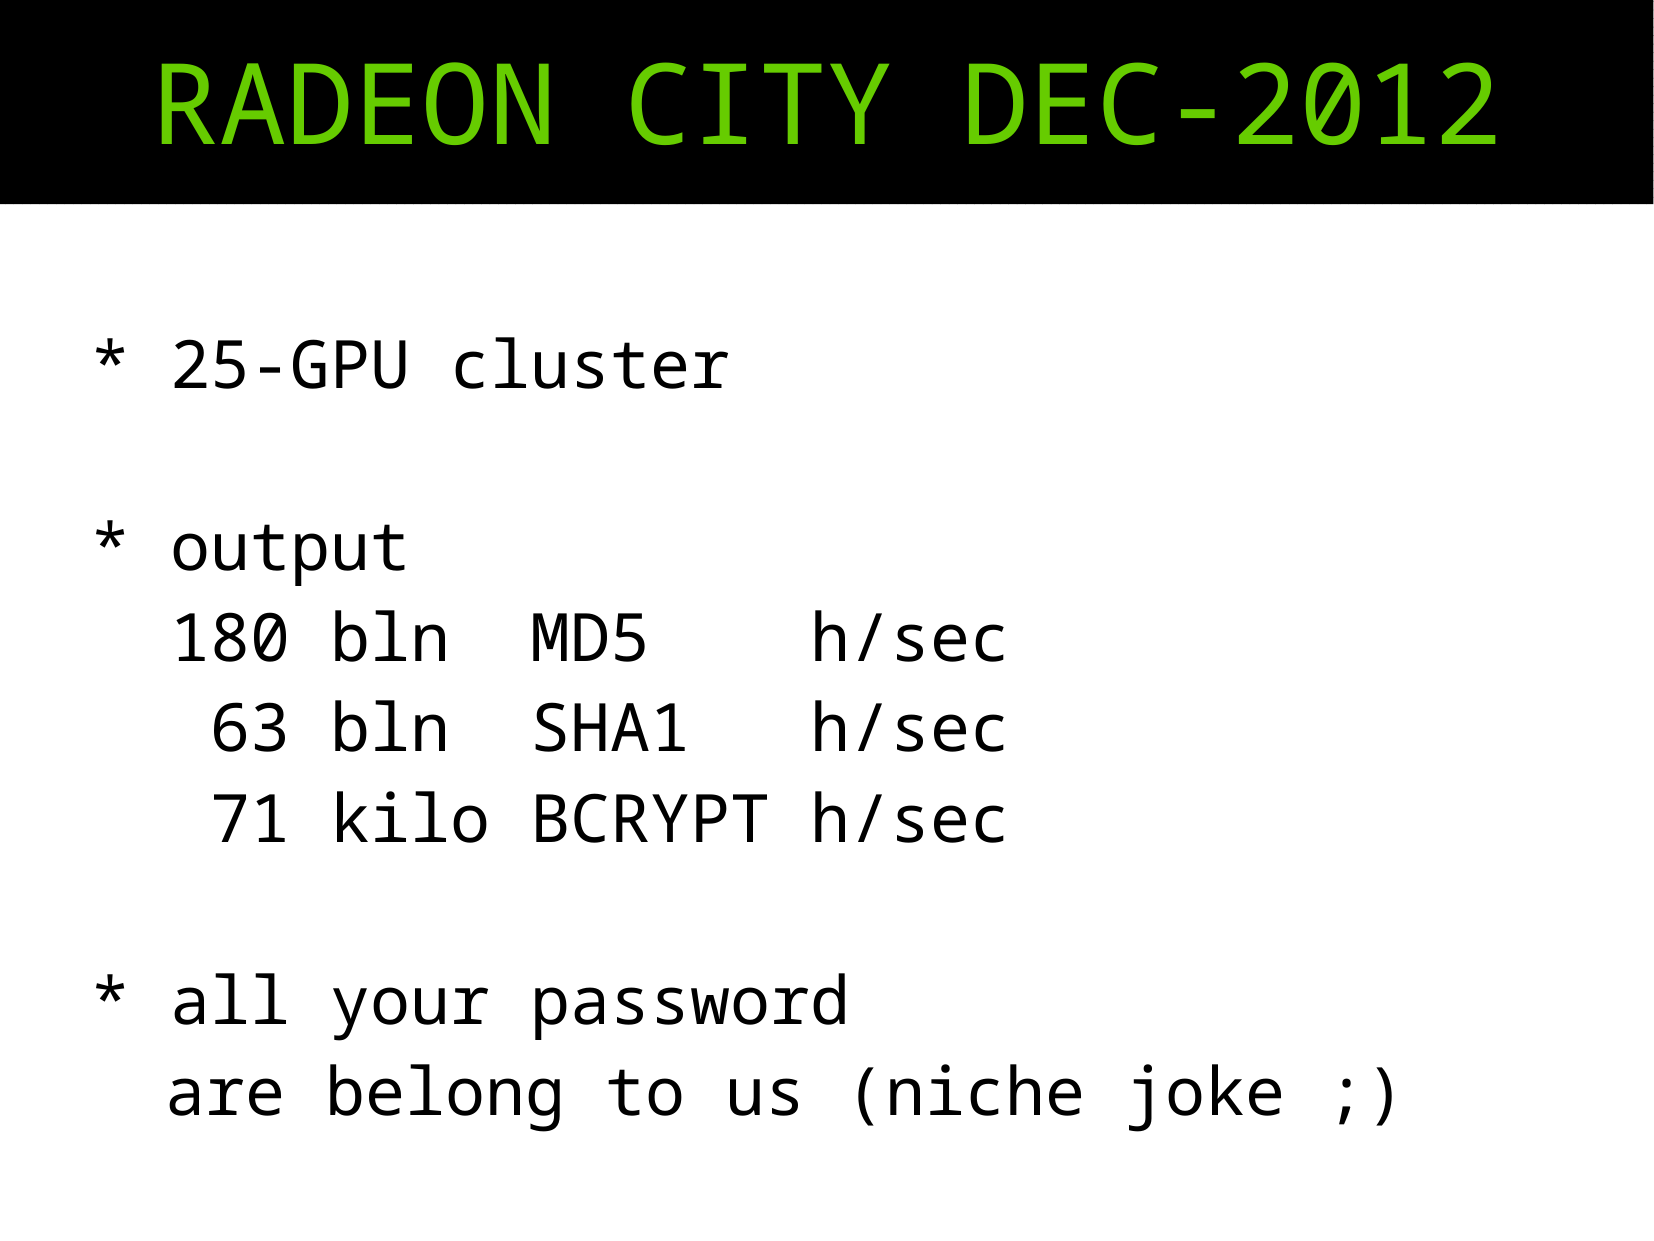

# RADEON CITY DEC-2012
* 25-GPU cluster
* output
 180 bln MD5 h/sec
 63 bln SHA1 h/sec
 71 kilo BCRYPT h/sec
* all your password
	are belong to us (niche joke ;)